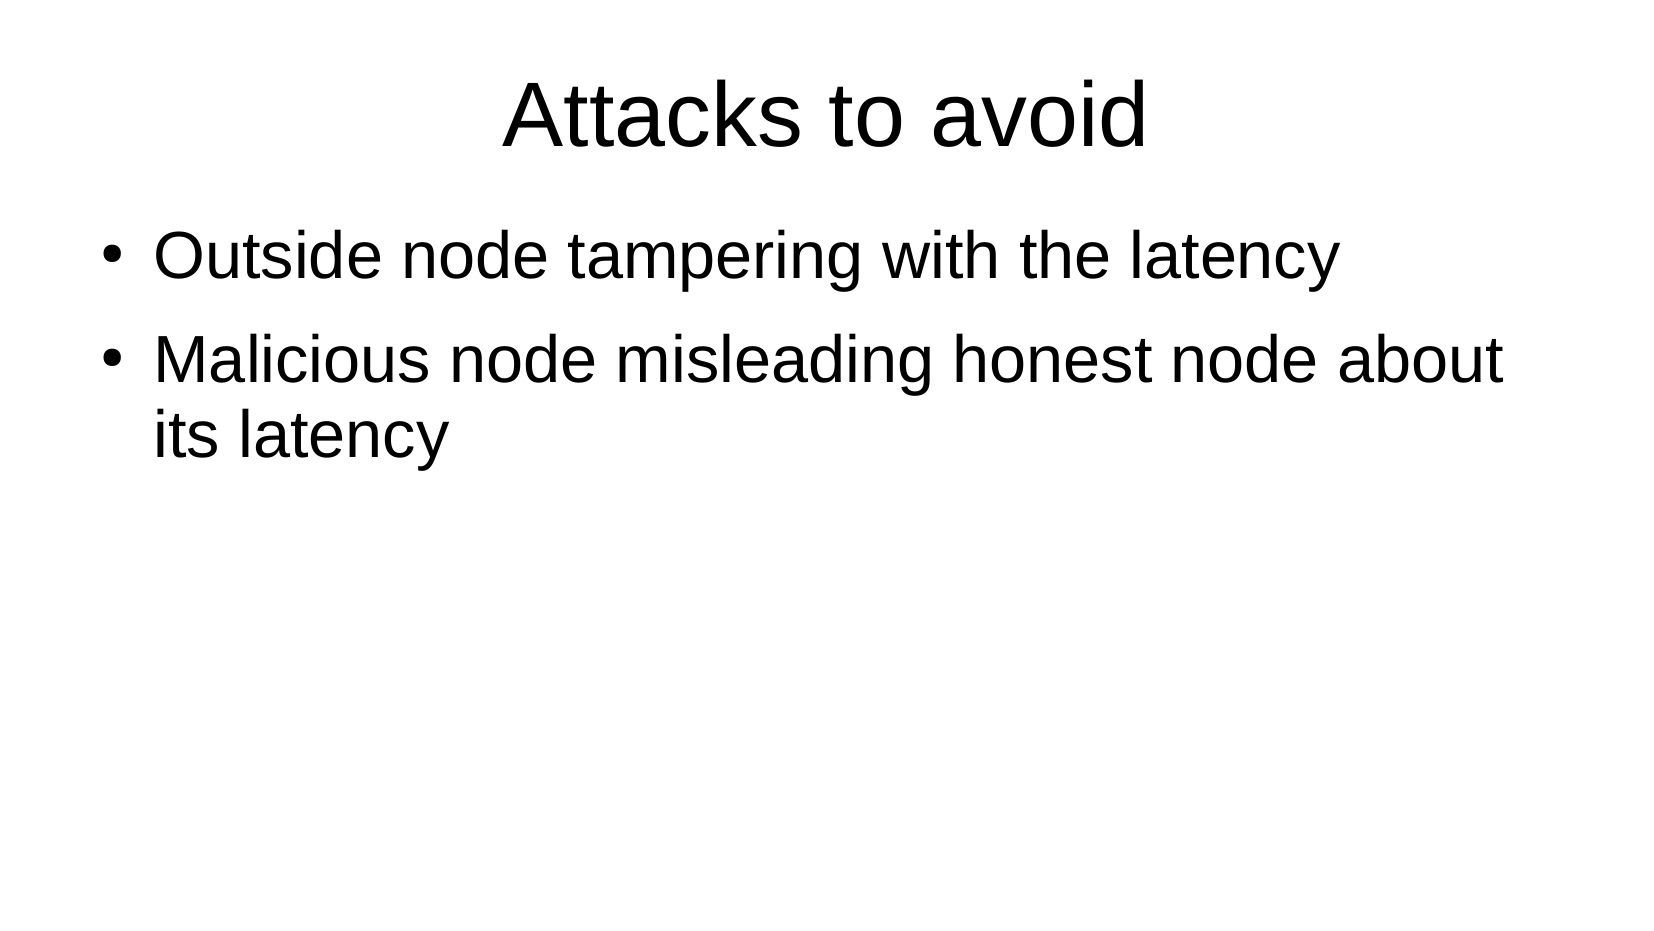

# Attacks to avoid
Outside node tampering with the latency
Malicious node misleading honest node about its latency